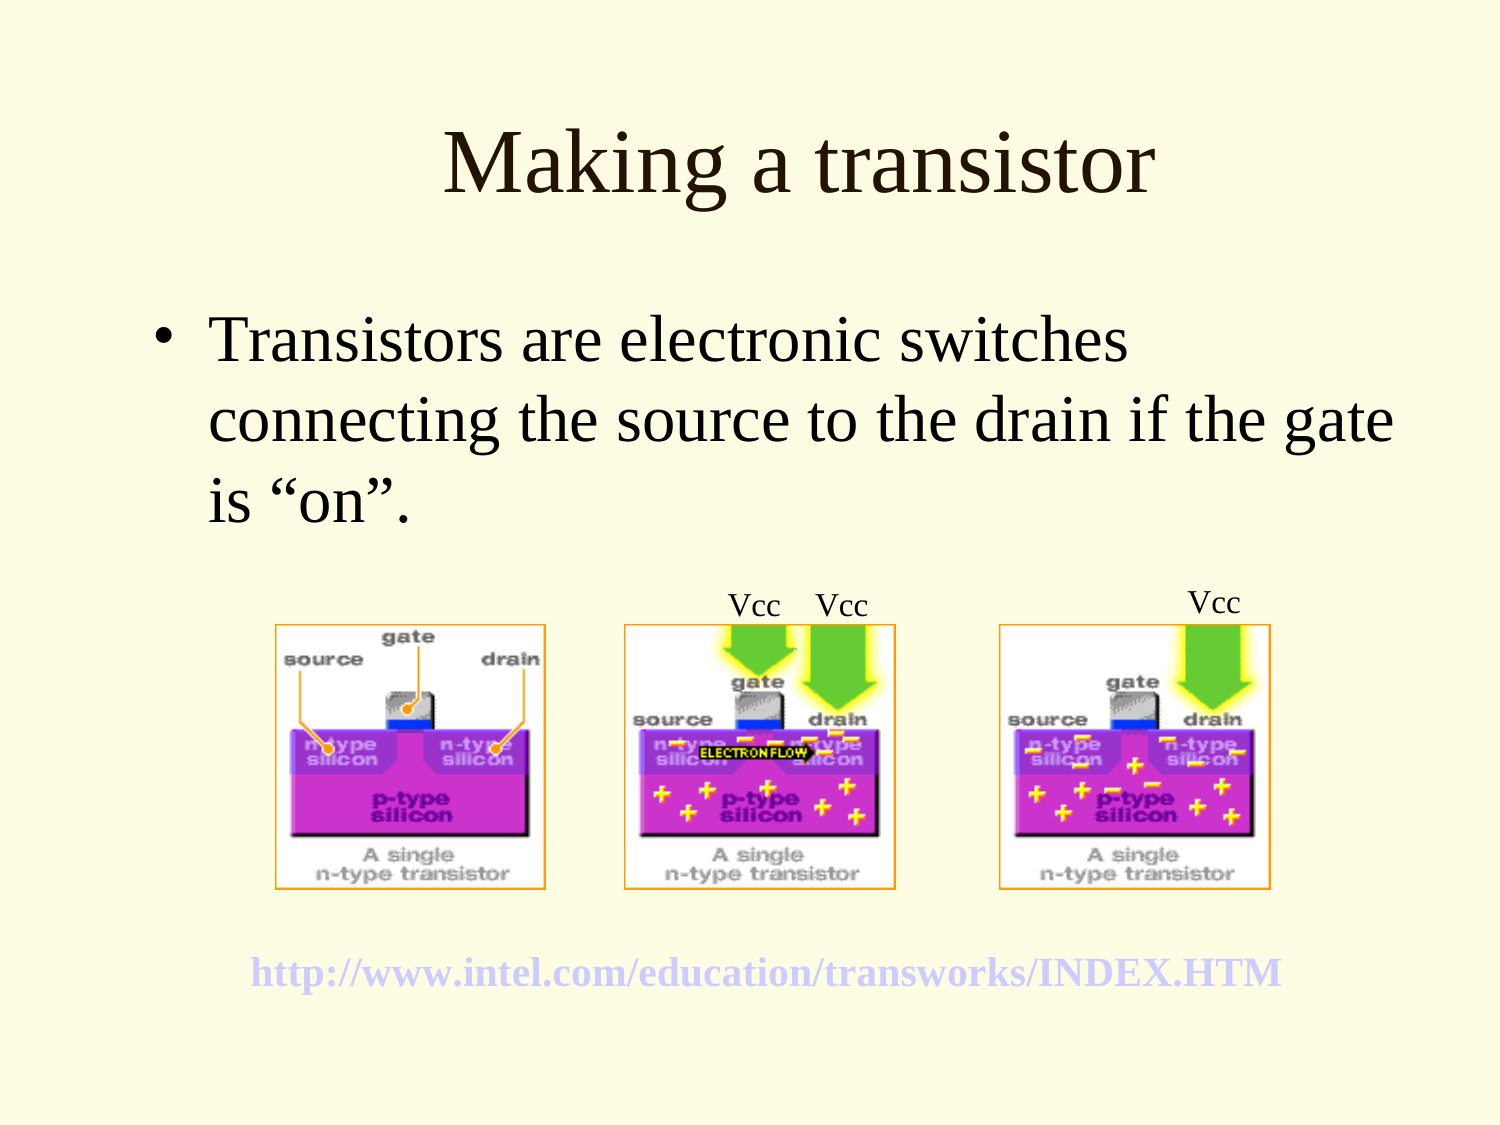

# Making a transistor
Transistors are electronic switches connecting the source to the drain if the gate is “on”.
Vcc
Vcc
Vcc
http://www.intel.com/education/transworks/INDEX.HTM